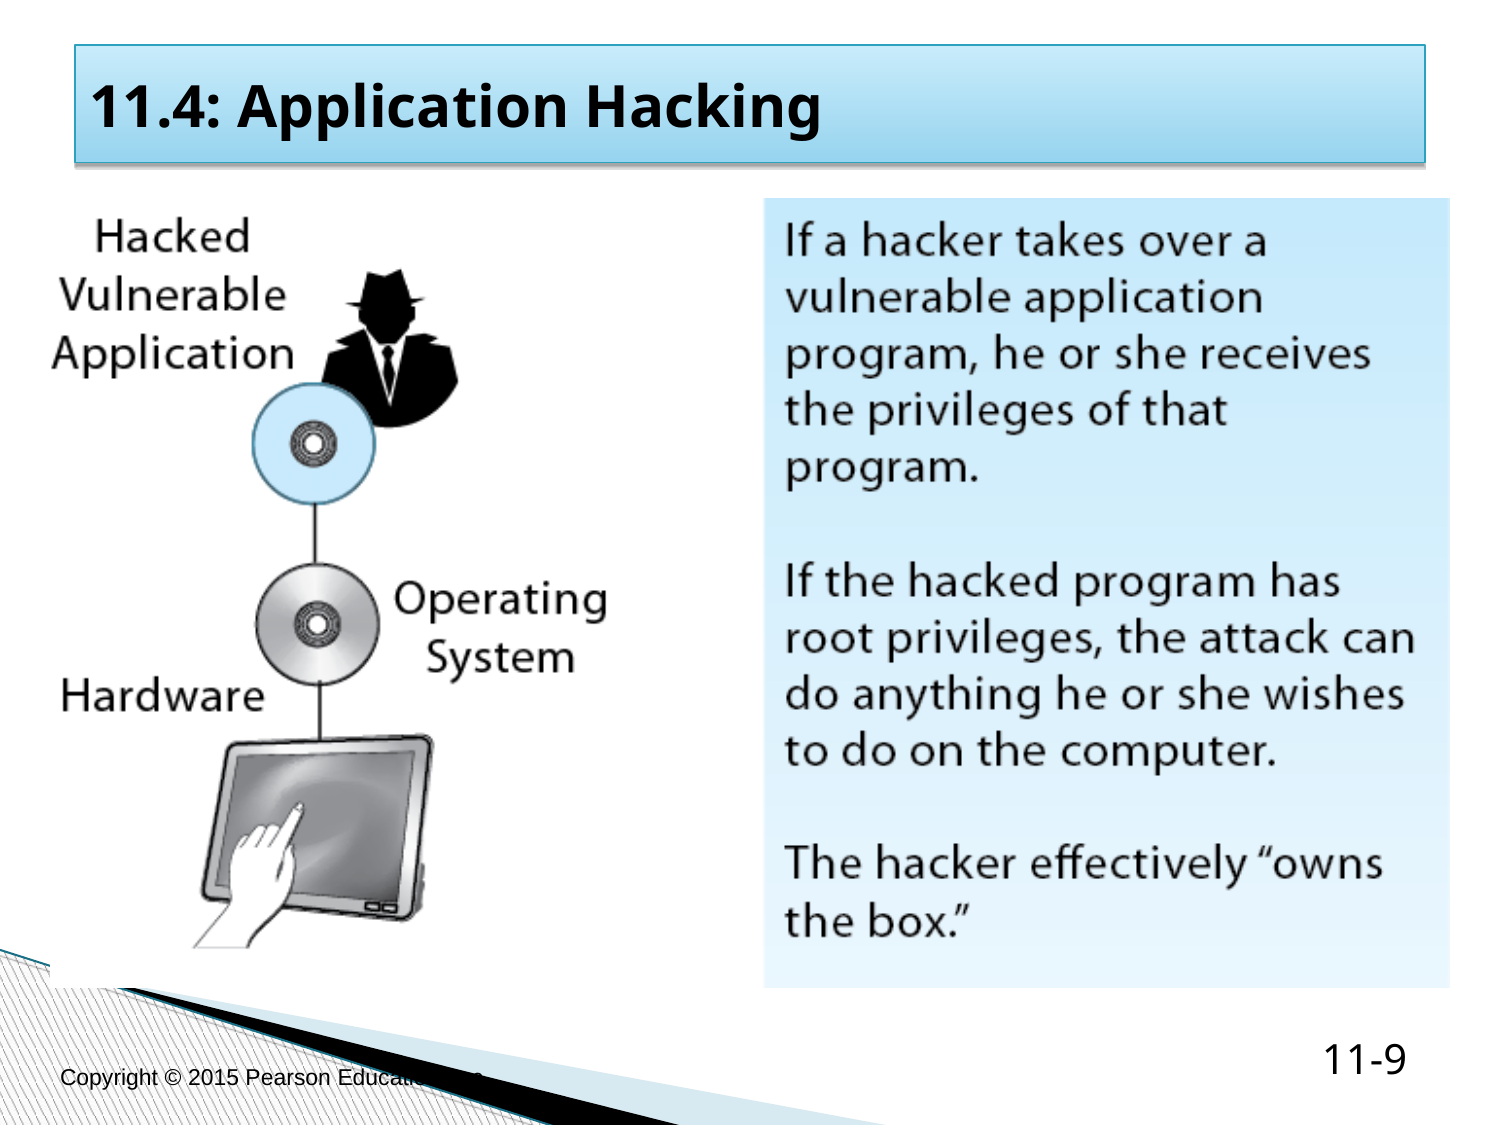

# 11.4: Application Hacking
Copyright © 2015 Pearson Education, Inc.